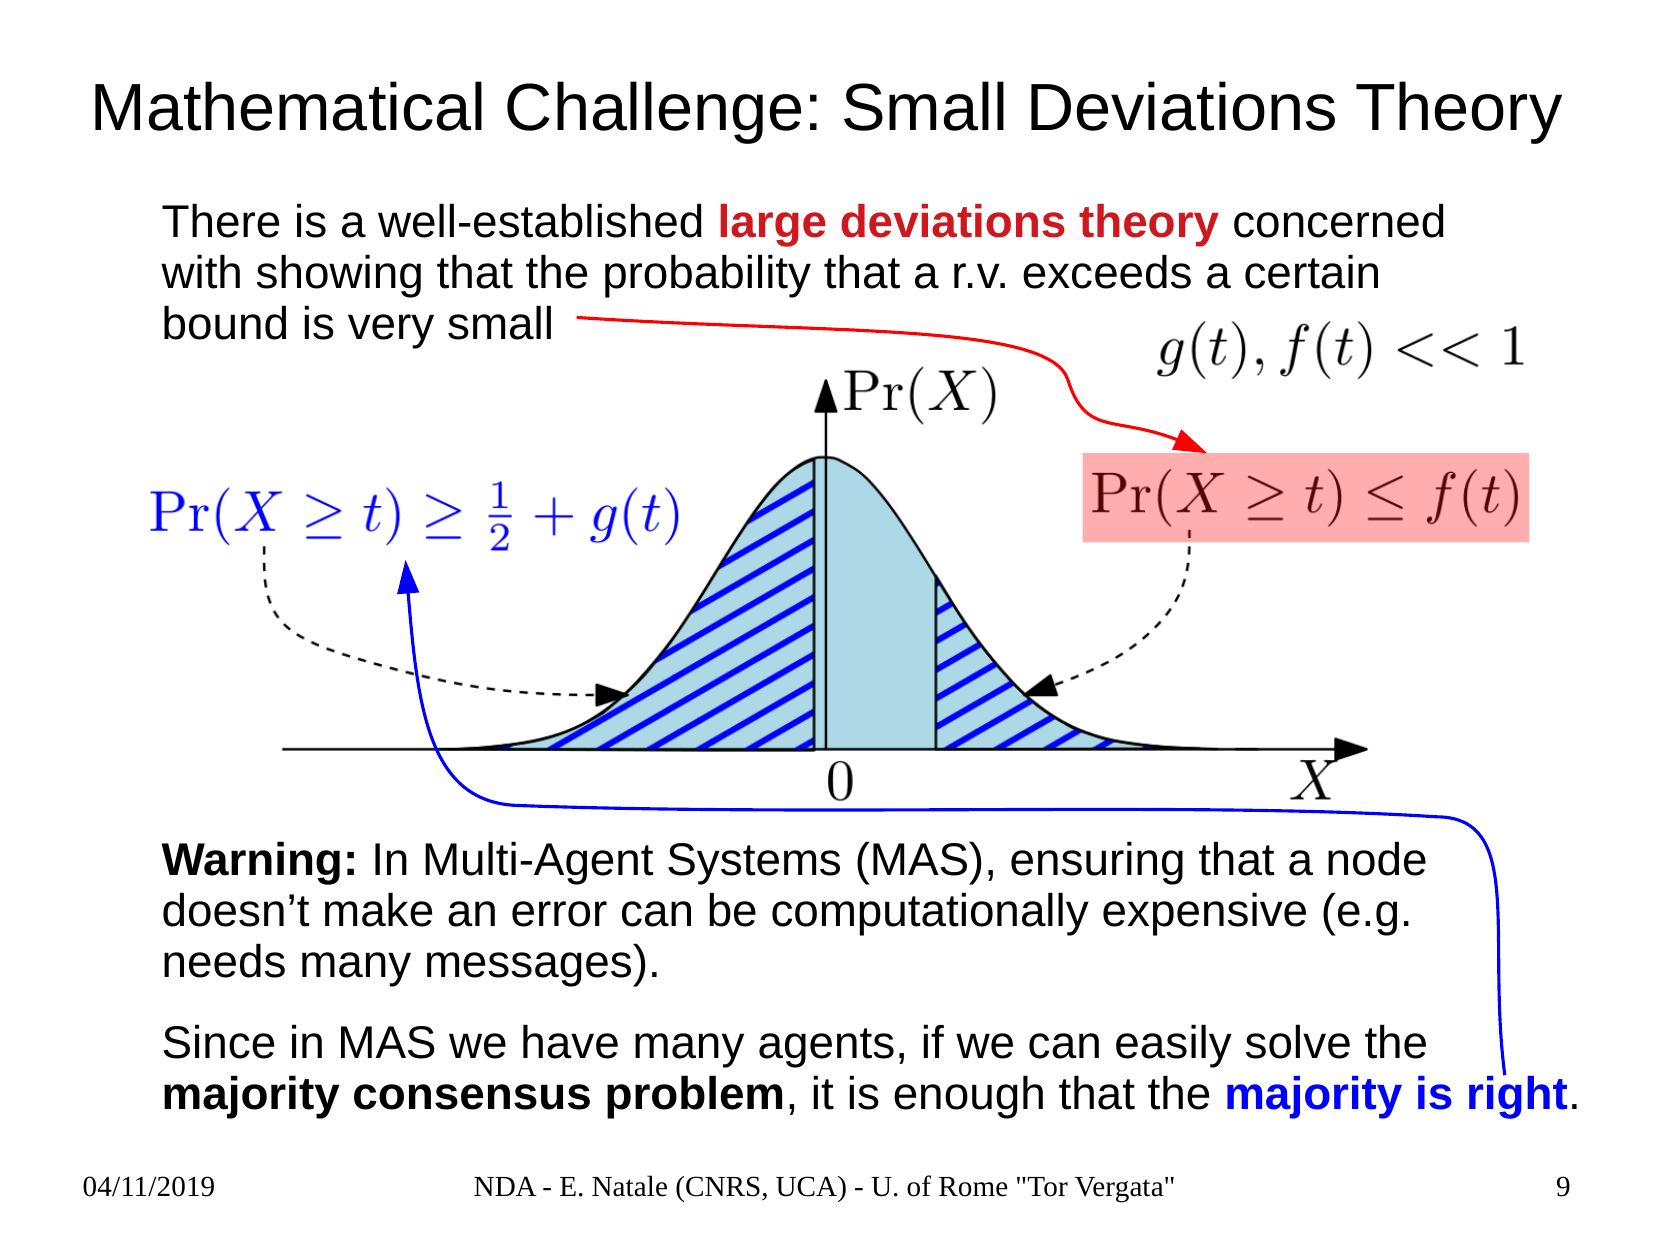

# Mathematical Challenge: Small Deviations Theory
There is a well-established large deviations theory concerned with showing that the probability that a r.v. exceeds a certain bound is very small
Warning: In Multi-Agent Systems (MAS), ensuring that a node doesn’t make an error can be computationally expensive (e.g. needs many messages).
Since in MAS we have many agents, if we can easily solve the majority consensus problem, it is enough that the majority is right.
04/11/2019
NDA - E. Natale (CNRS, UCA) - U. of Rome "Tor Vergata"
9